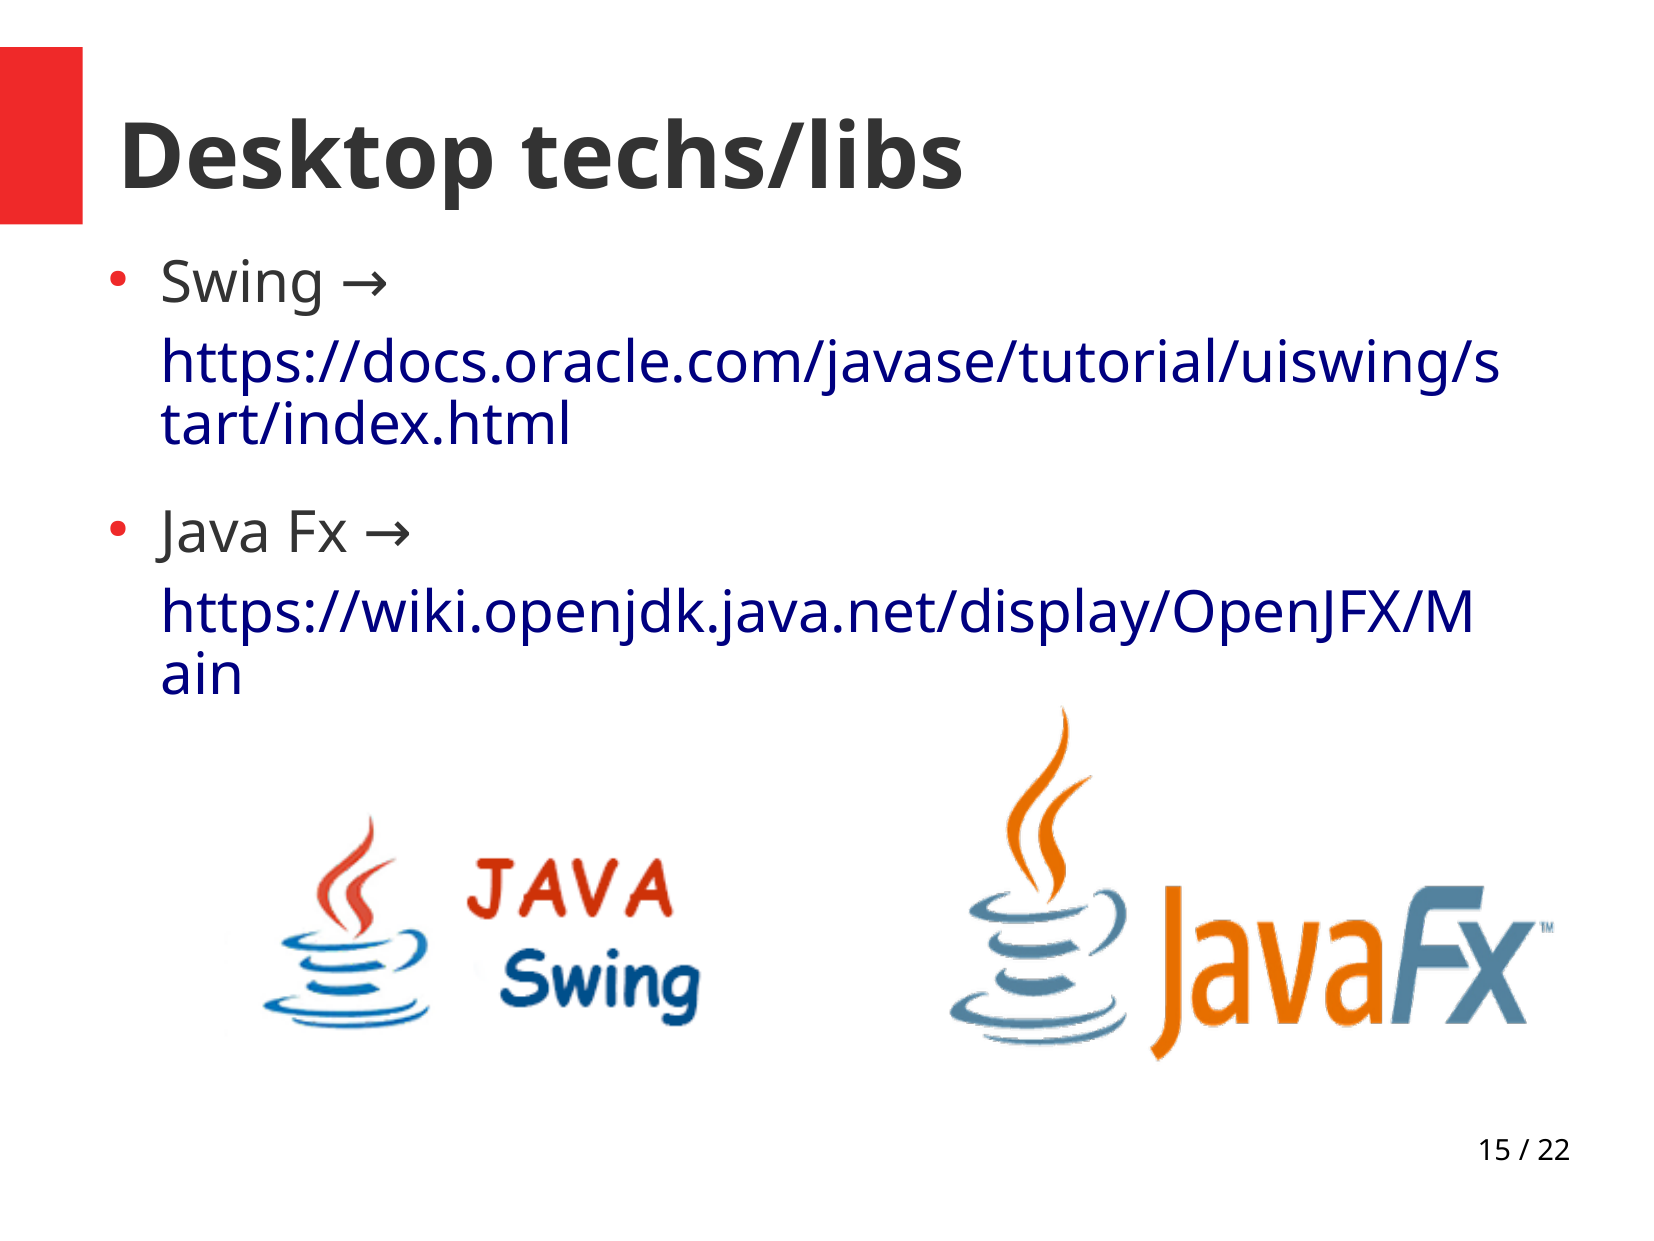

# Desktop techs/libs
Swing → https://docs.oracle.com/javase/tutorial/uiswing/start/index.html
Java Fx → https://wiki.openjdk.java.net/display/OpenJFX/Main
15